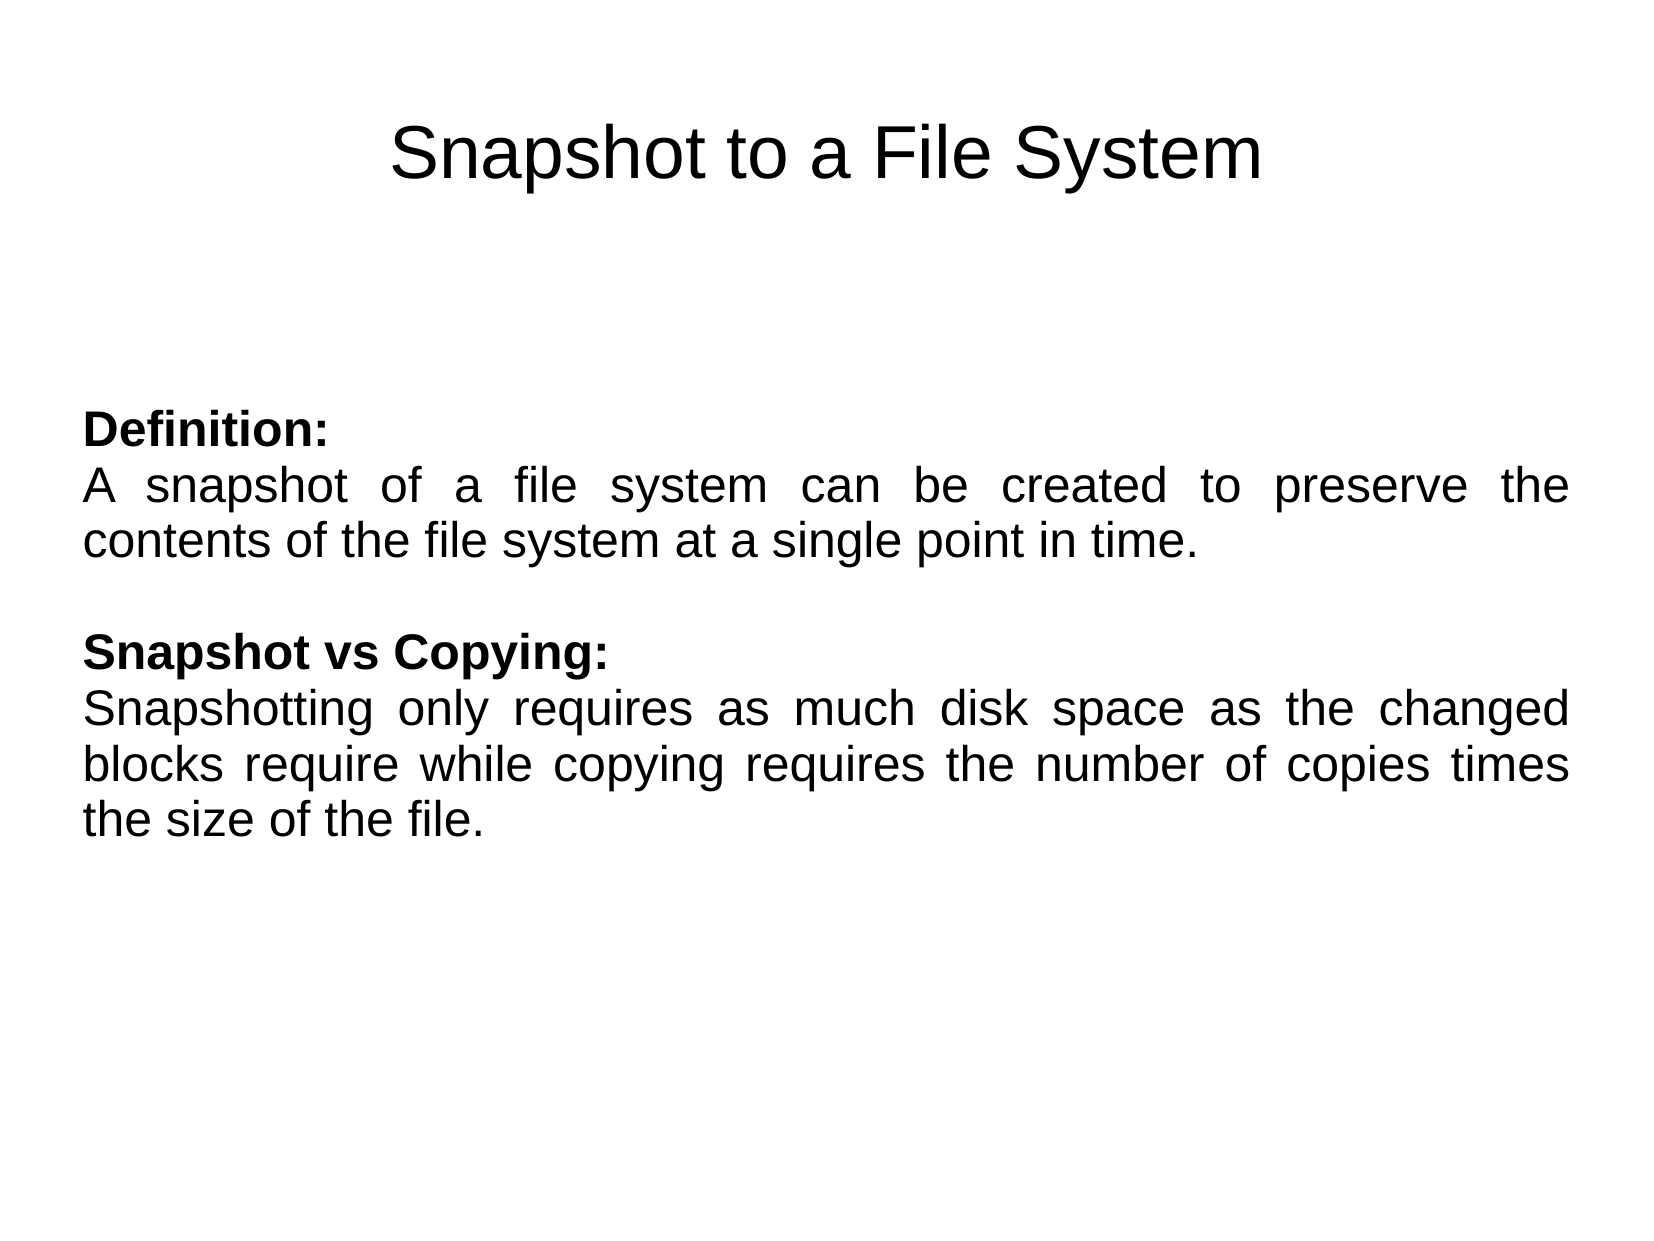

# Snapshot to a File System
Definition:
A snapshot of a file system can be created to preserve the contents of the file system at a single point in time.
Snapshot vs Copying:
Snapshotting only requires as much disk space as the changed blocks require while copying requires the number of copies times the size of the file.